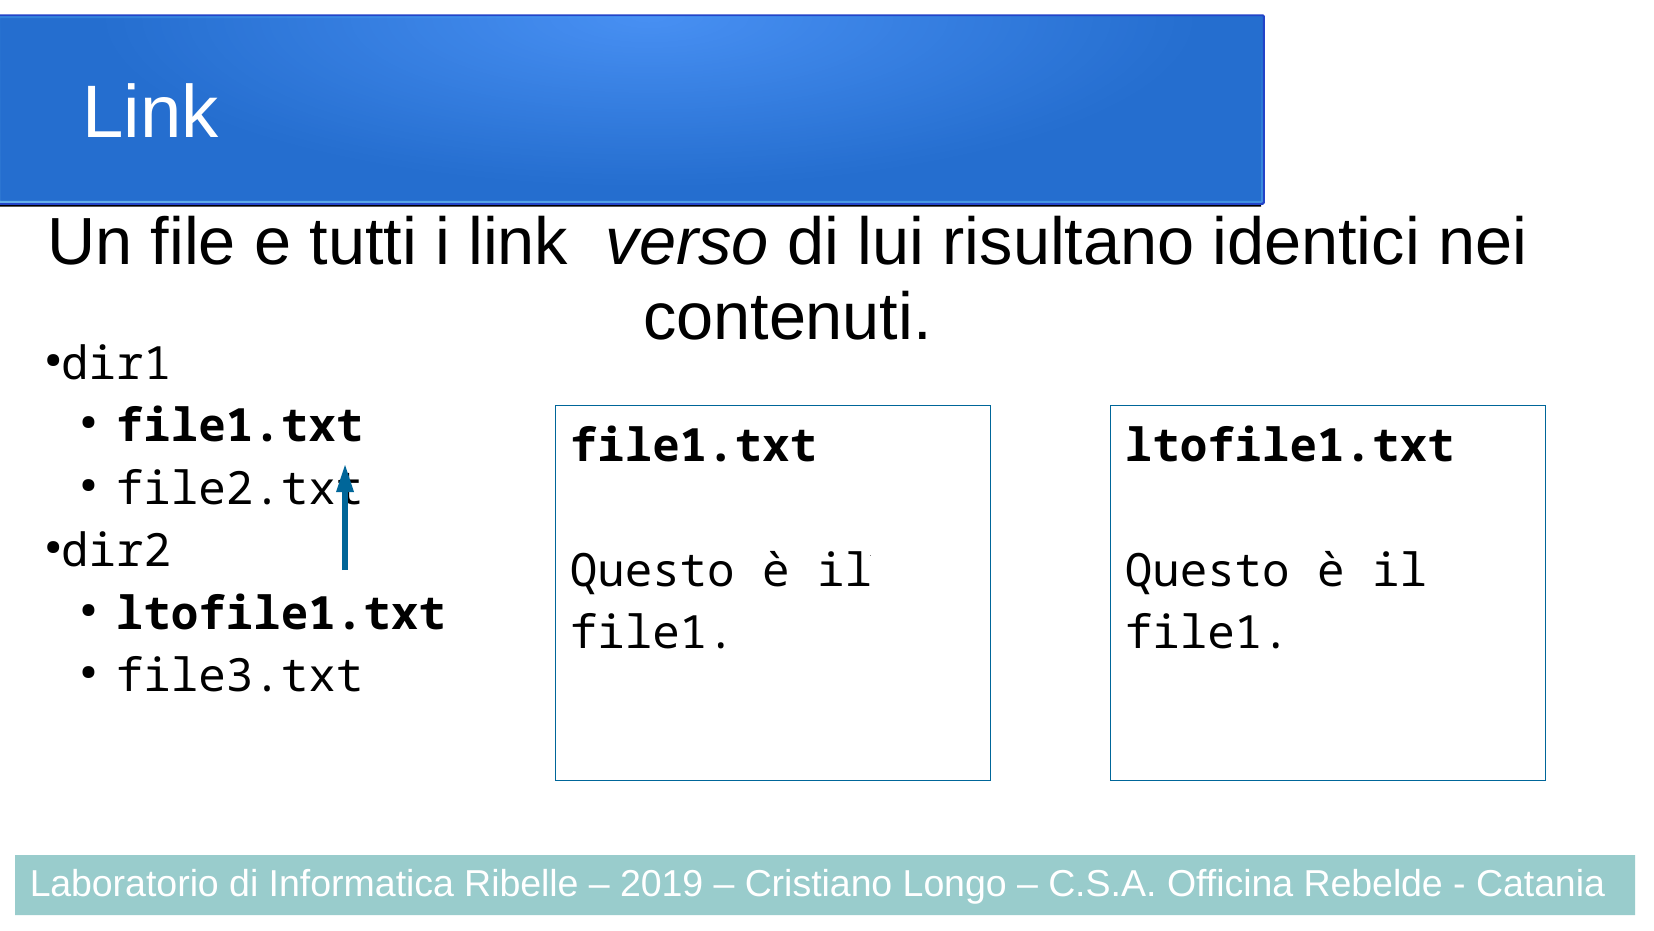

# Link
Un file e tutti i link verso di lui risultano identici nei contenuti.
dir1
file1.txt
file2.txt
dir2
ltofile1.txt
file3.txt
file1.txt
Questo è il file1.
ltofile1.txt
Questo è il file1.
Laboratorio di Informatica Ribelle – 2019 – Cristiano Longo – C.S.A. Officina Rebelde - Catania